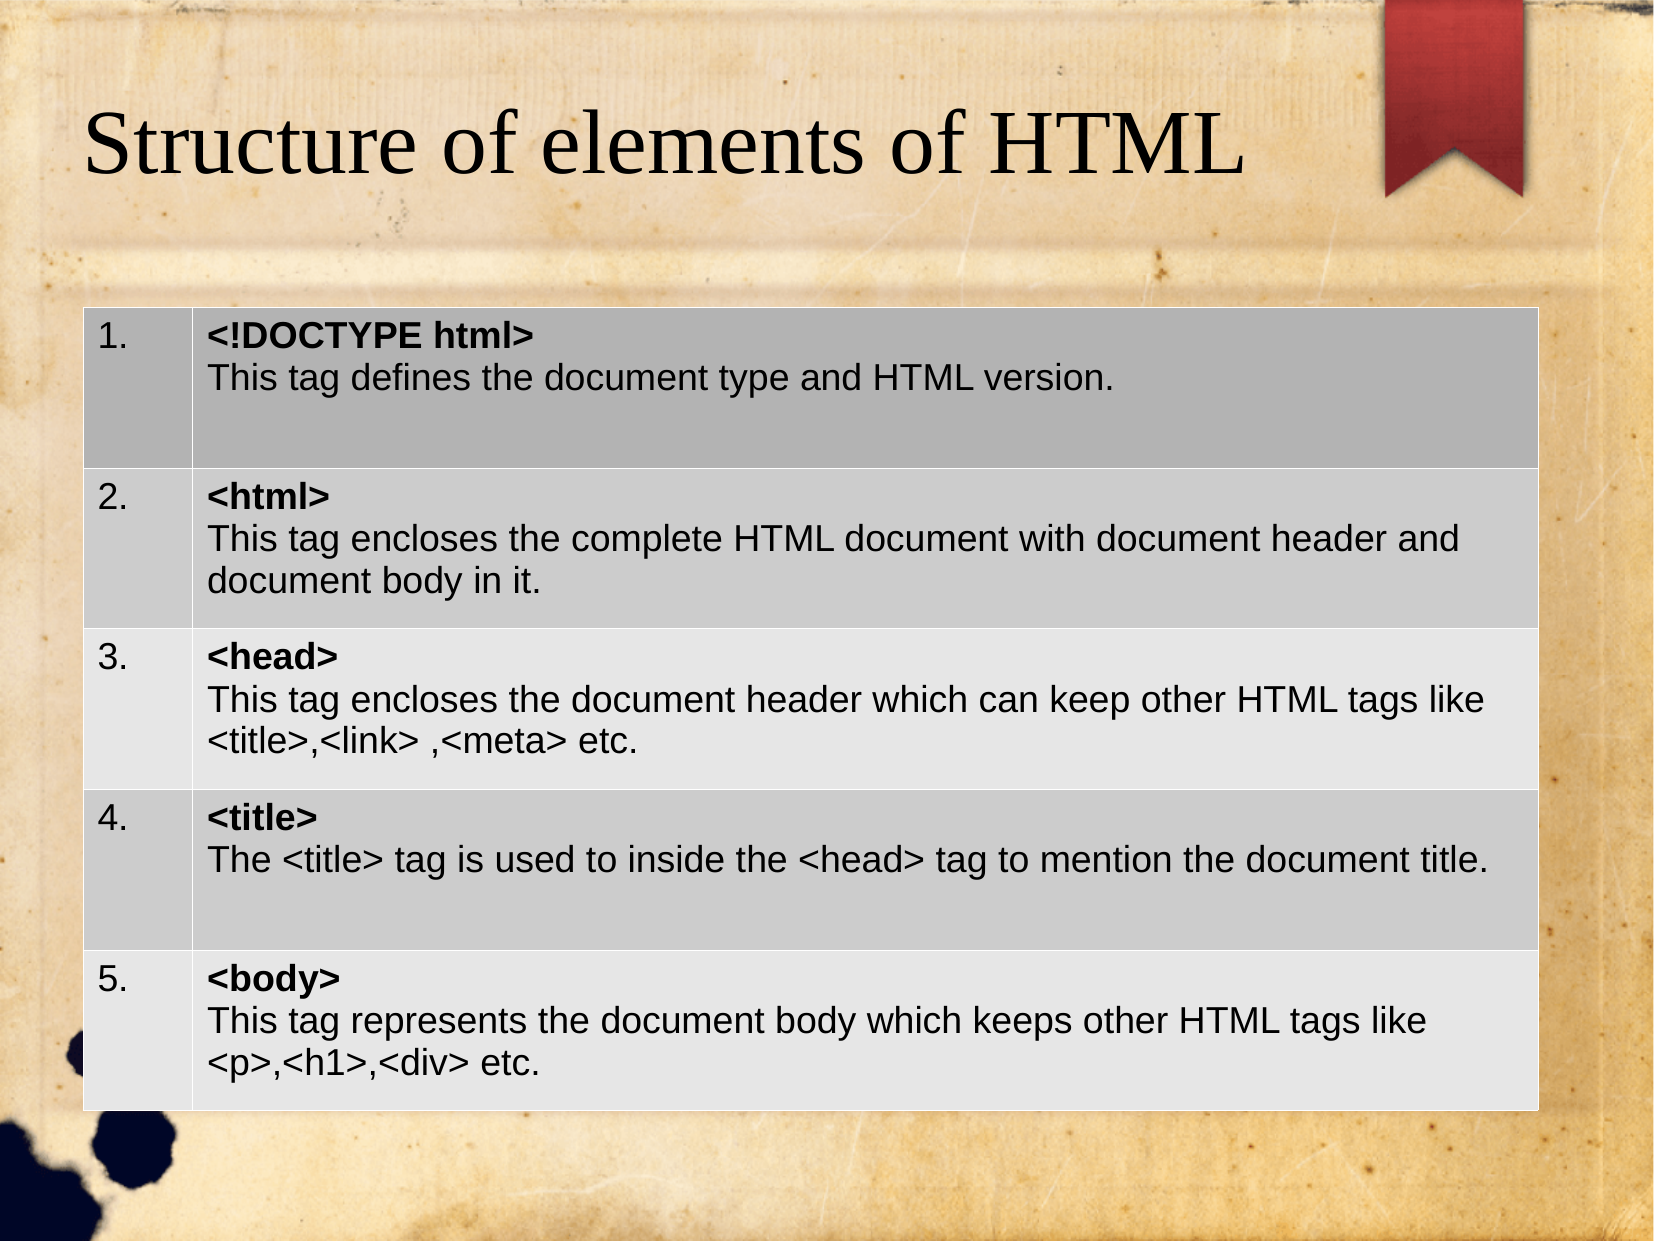

# Structure of elements of HTML
| 1. | <!DOCTYPE html> This tag defines the document type and HTML version. |
| --- | --- |
| 2. | <html> This tag encloses the complete HTML document with document header and document body in it. |
| 3. | <head> This tag encloses the document header which can keep other HTML tags like <title>,<link> ,<meta> etc. |
| 4. | <title> The <title> tag is used to inside the <head> tag to mention the document title. |
| 5. | <body> This tag represents the document body which keeps other HTML tags like <p>,<h1>,<div> etc. |